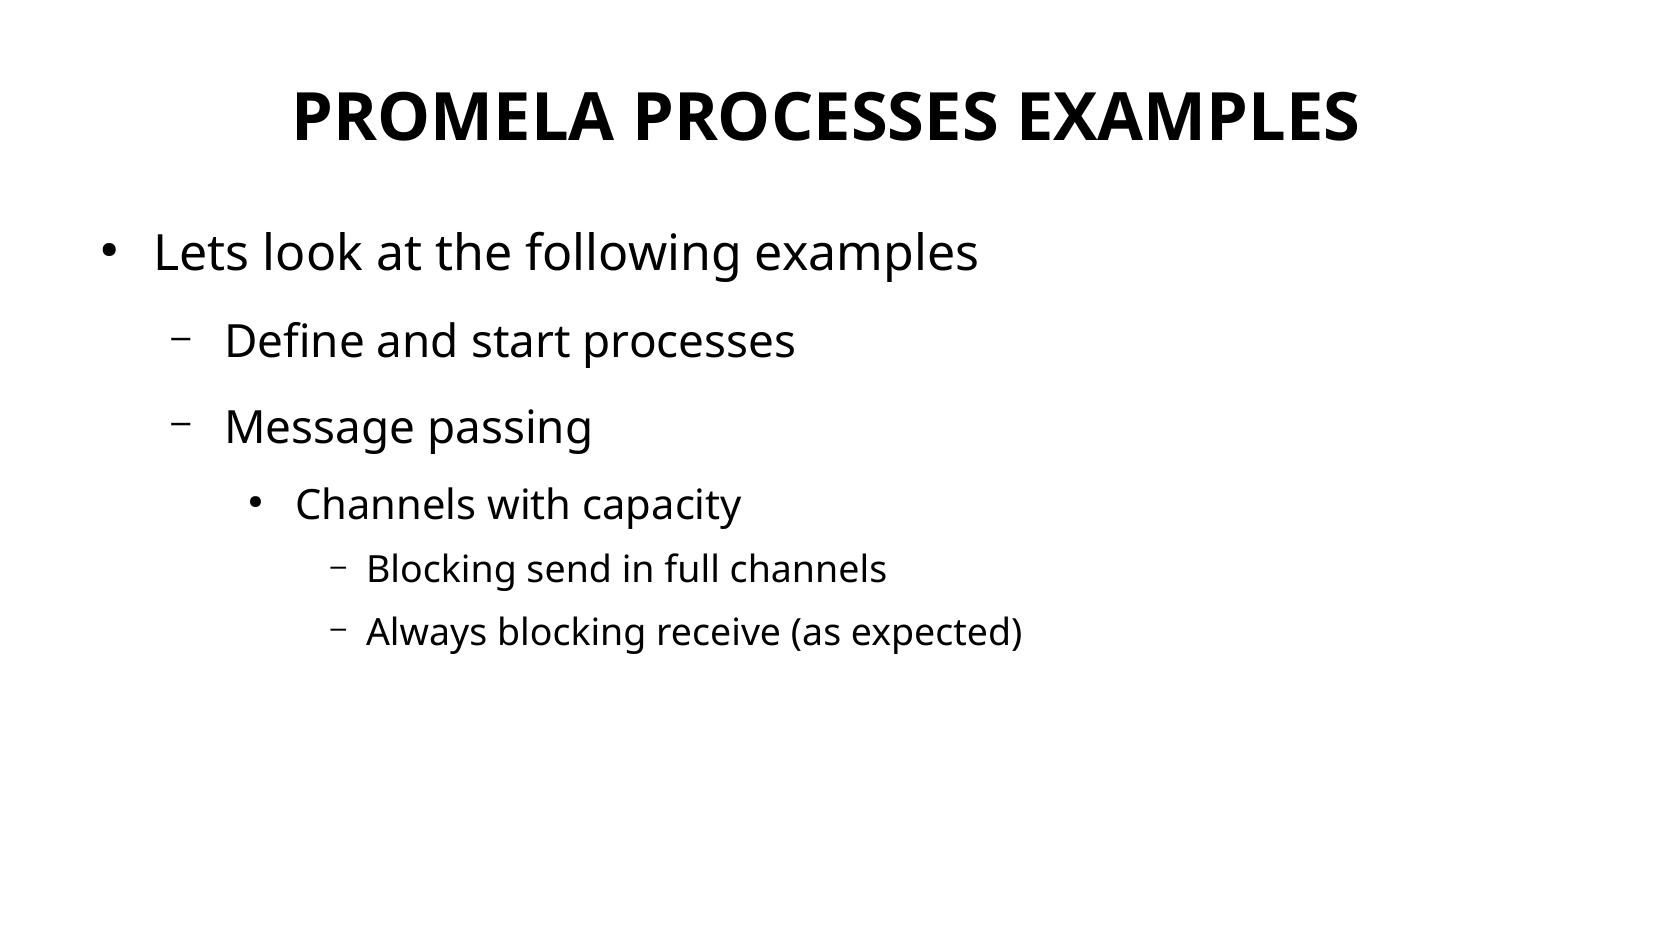

# PROMELA PROCESSES EXAMPLES
Lets look at the following examples
Define and start processes
Message passing
Channels with capacity
Blocking send in full channels
Always blocking receive (as expected)